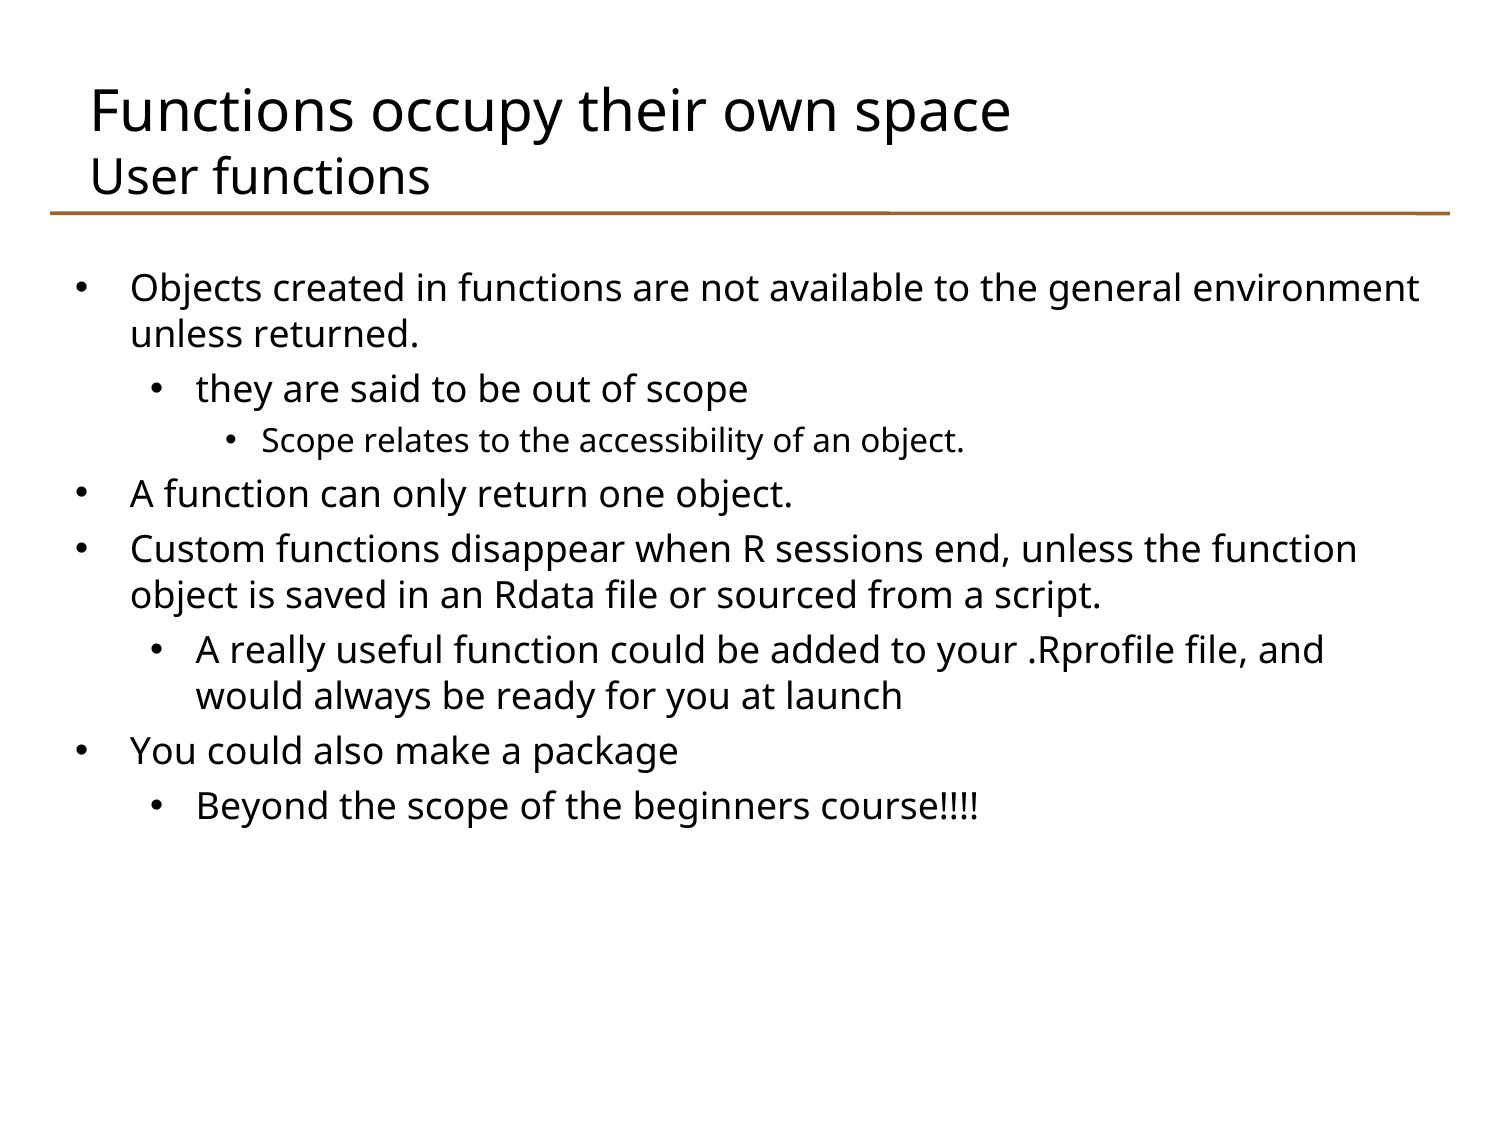

Functions occupy their own space
User functions
Objects created in functions are not available to the general environment unless returned.
they are said to be out of scope
Scope relates to the accessibility of an object.
A function can only return one object.
Custom functions disappear when R sessions end, unless the function object is saved in an Rdata file or sourced from a script.
A really useful function could be added to your .Rprofile file, and would always be ready for you at launch
You could also make a package
Beyond the scope of the beginners course!!!!